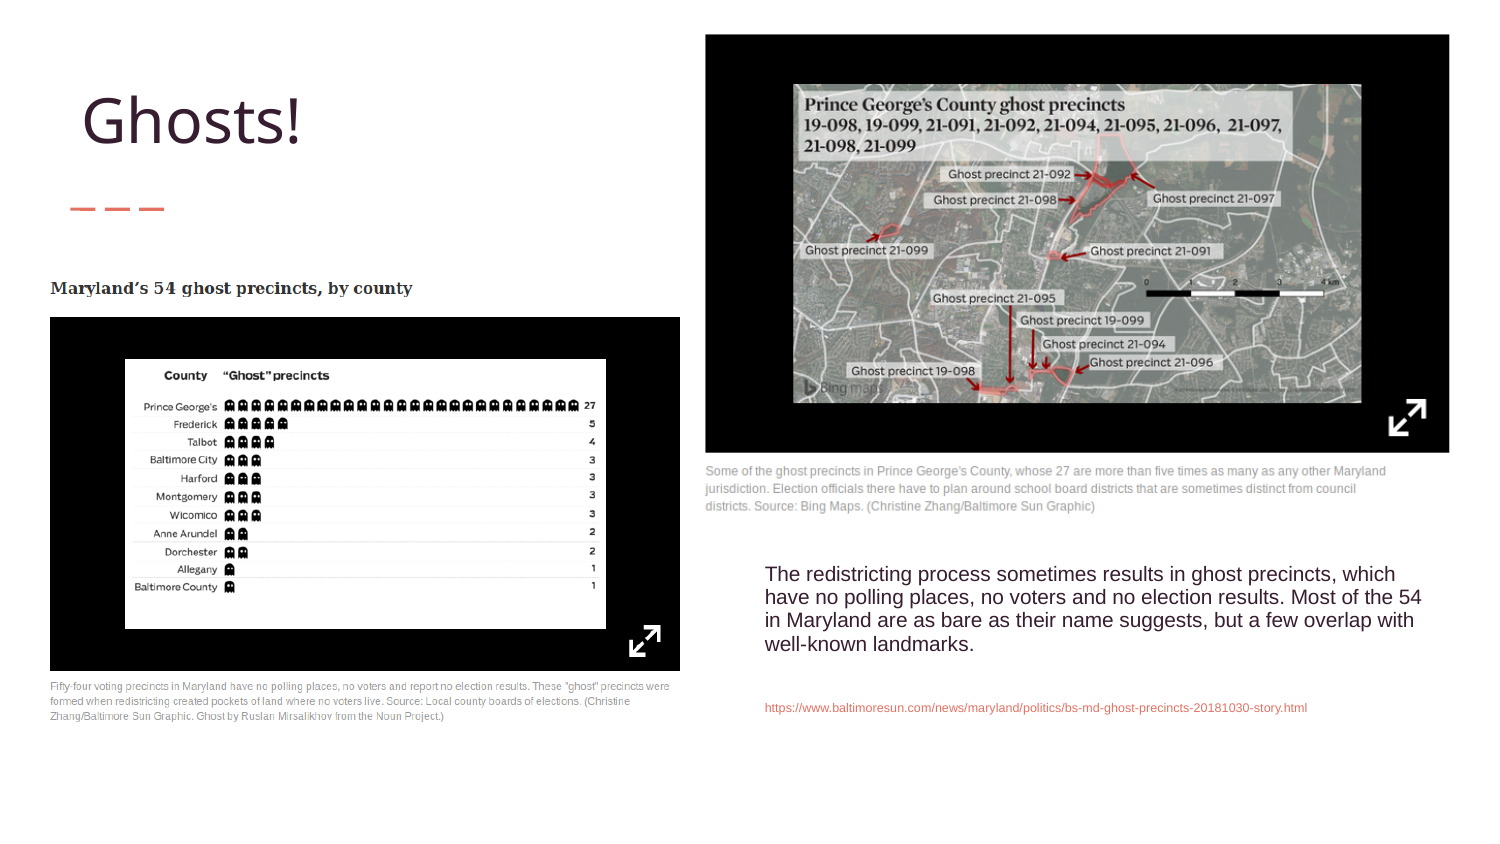

Ghosts!
The redistricting process sometimes results in ghost precincts, which have no polling places, no voters and no election results. Most of the 54 in Maryland are as bare as their name suggests, but a few overlap with well-known landmarks.
https://www.baltimoresun.com/news/maryland/politics/bs-md-ghost-precincts-20181030-story.html